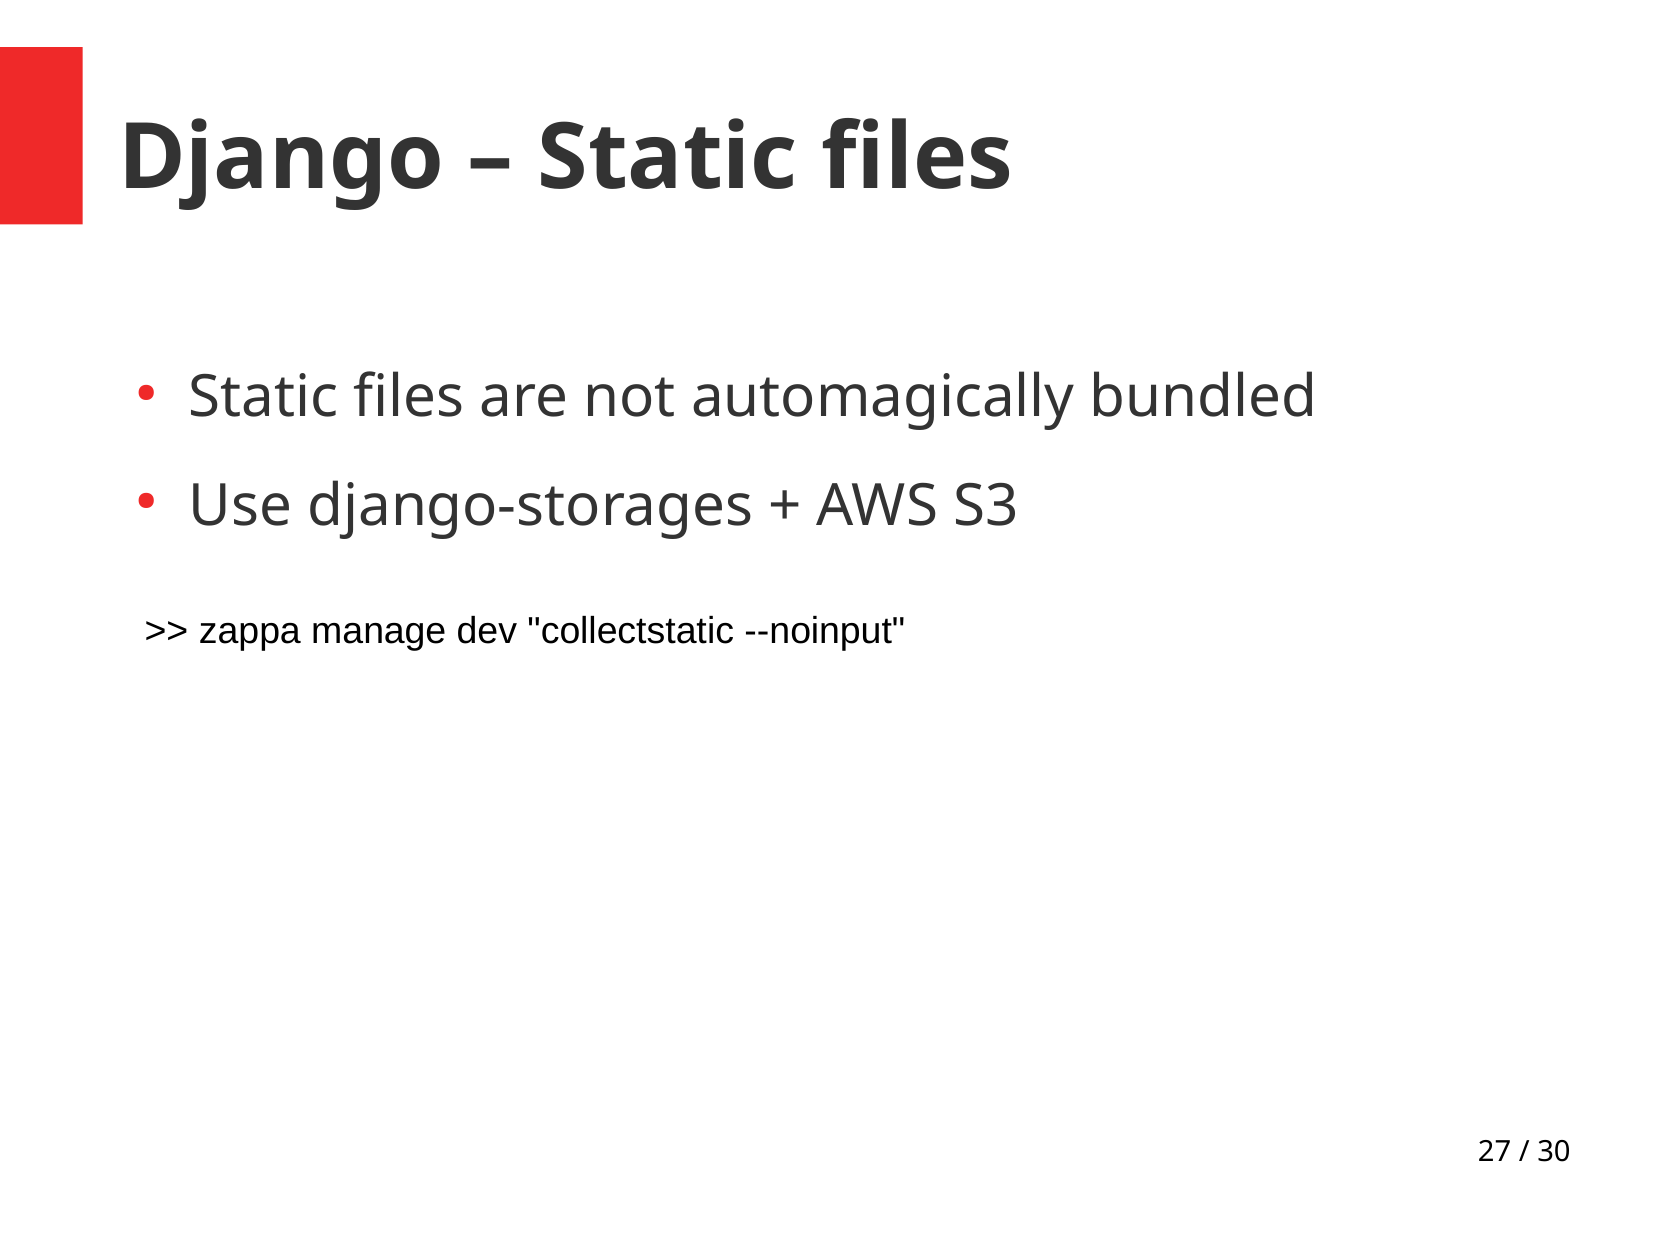

# Django – Static files
Static files are not automagically bundled
Use django-storages + AWS S3
>> zappa manage dev "collectstatic --noinput"
27